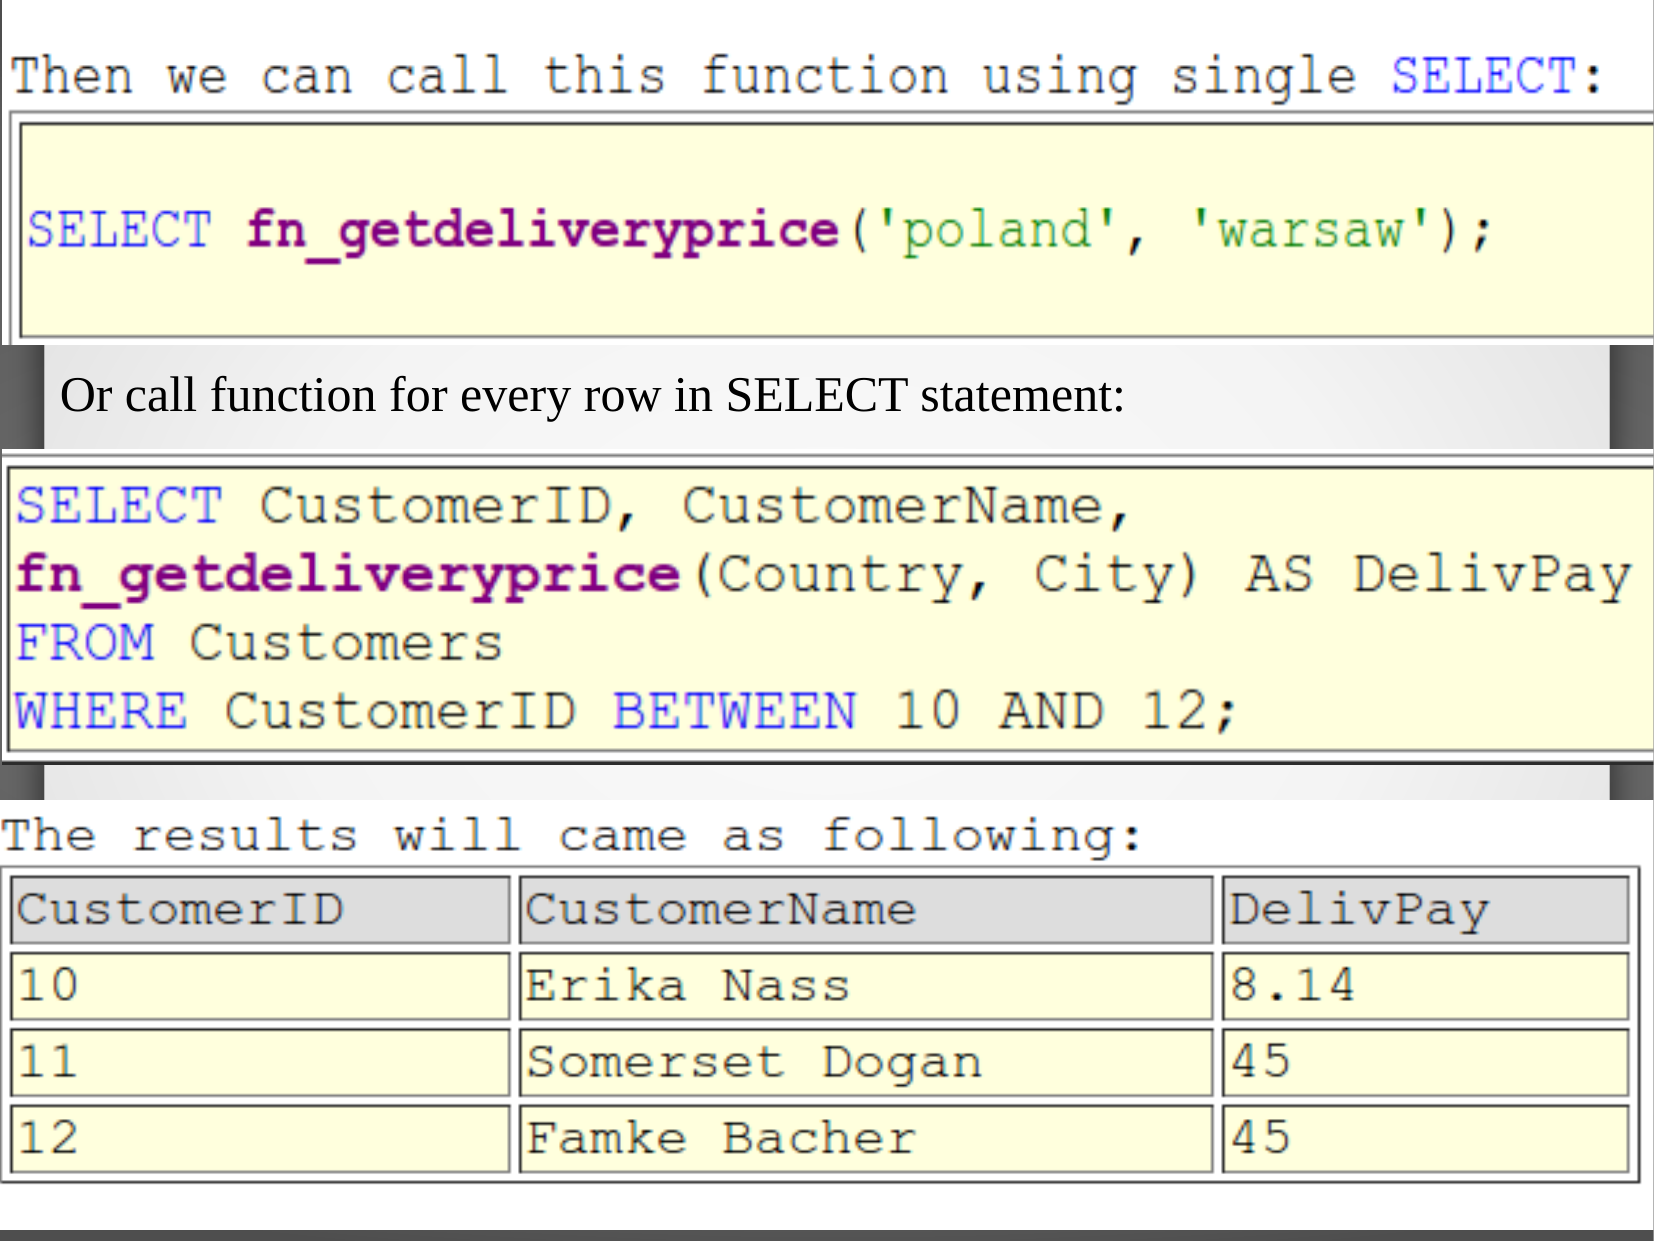

#
Or call function for every row in SELECT statement: